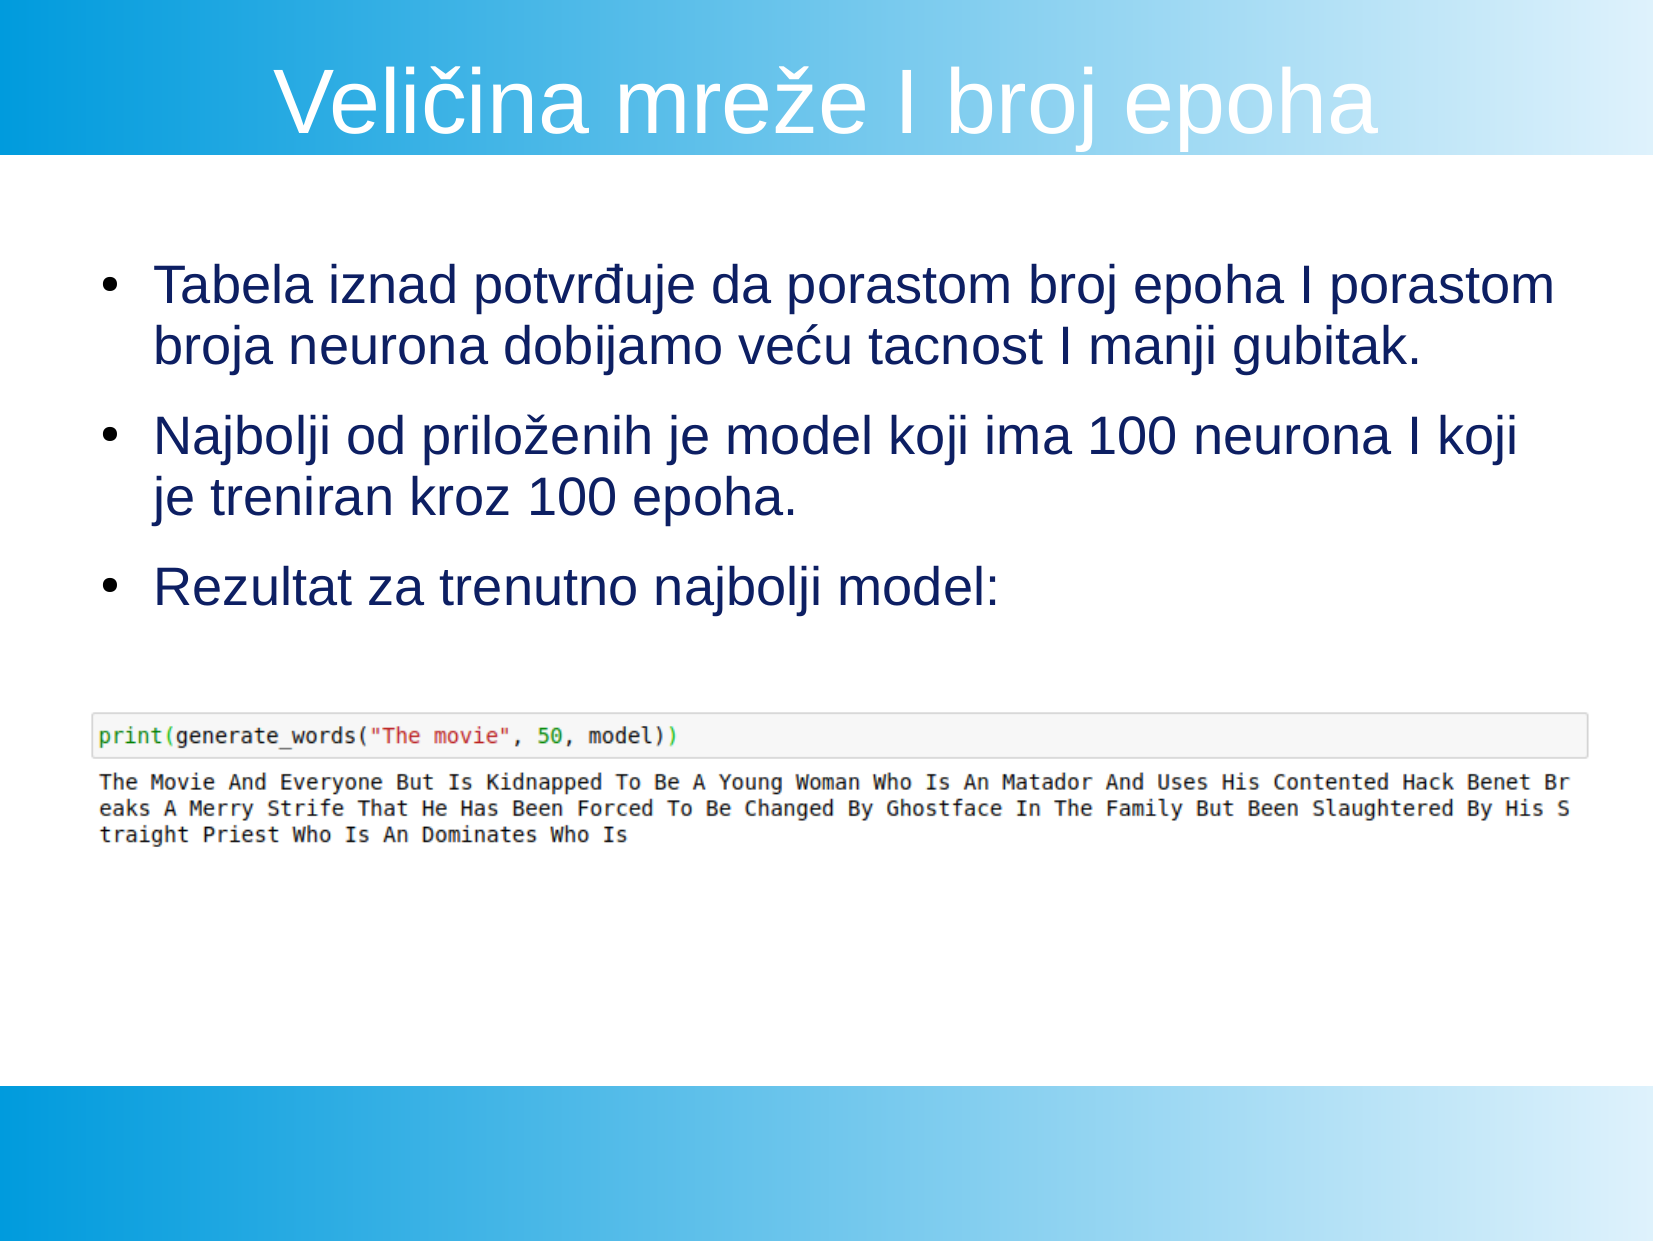

# Veličina mreže I broj epoha
Tabela iznad potvrđuje da porastom broj epoha I porastom broja neurona dobijamo veću tacnost I manji gubitak.
Najbolji od priloženih je model koji ima 100 neurona I koji je treniran kroz 100 epoha.
Rezultat za trenutno najbolji model: